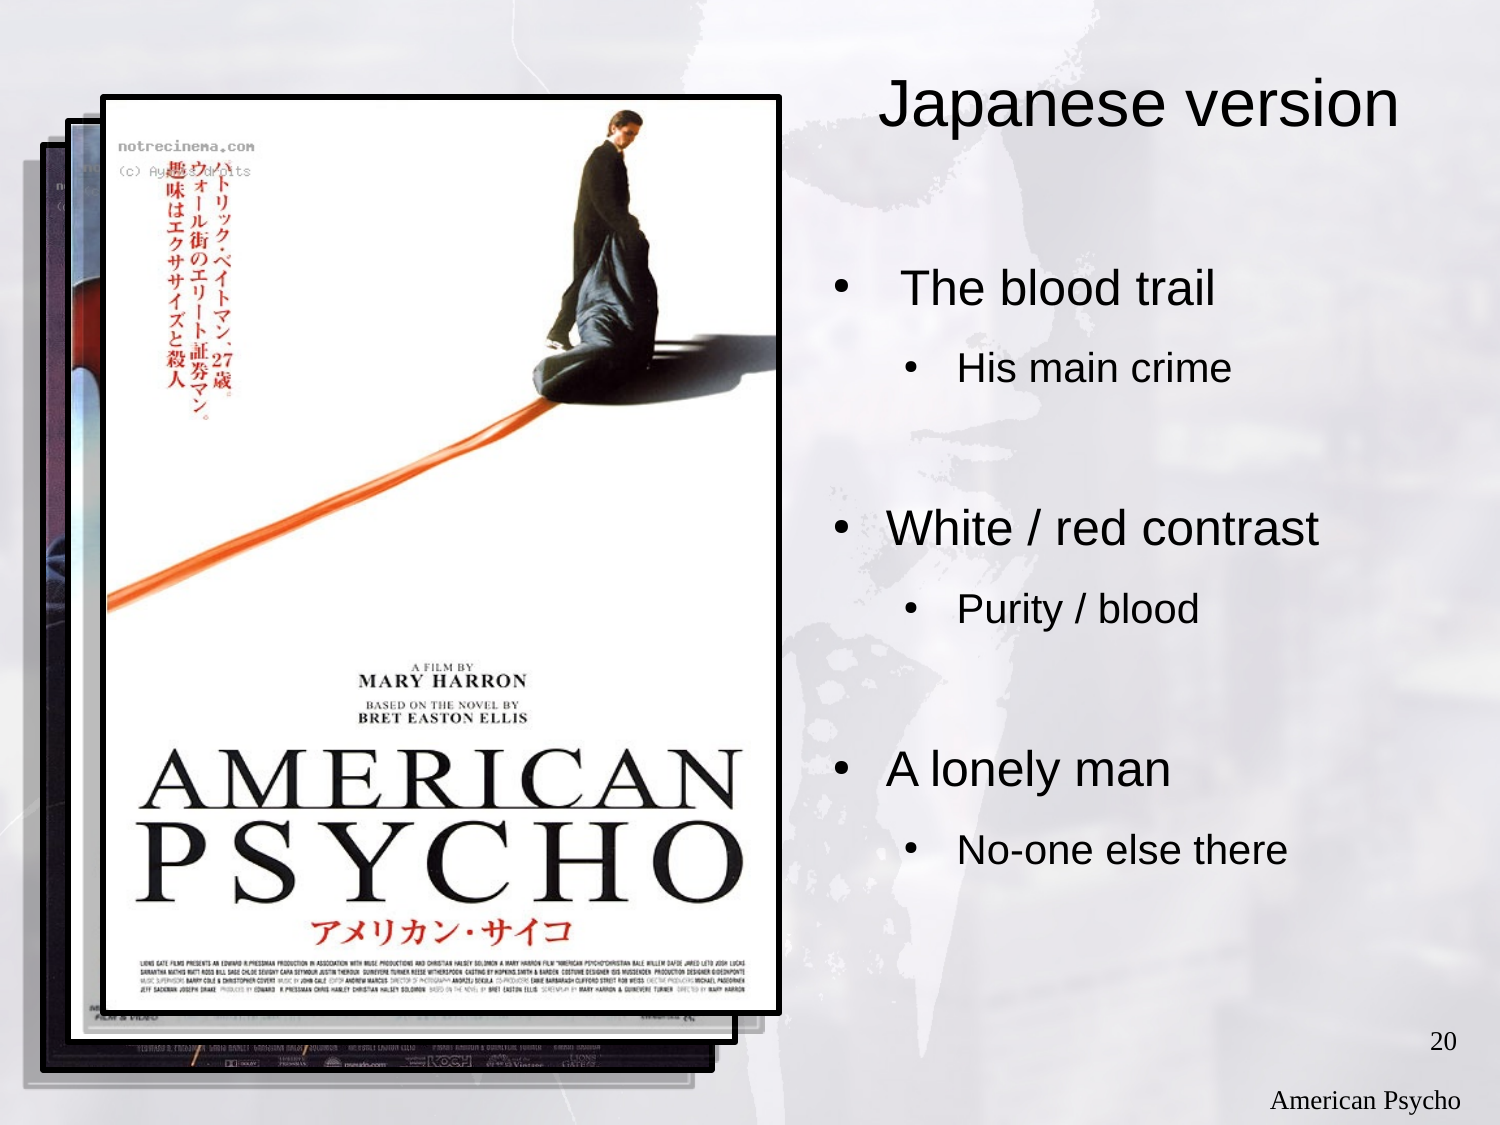

# Japanese version
 The blood trail
His main crime
White / red contrast
Purity / blood
A lonely man
No-one else there
American Psycho
20